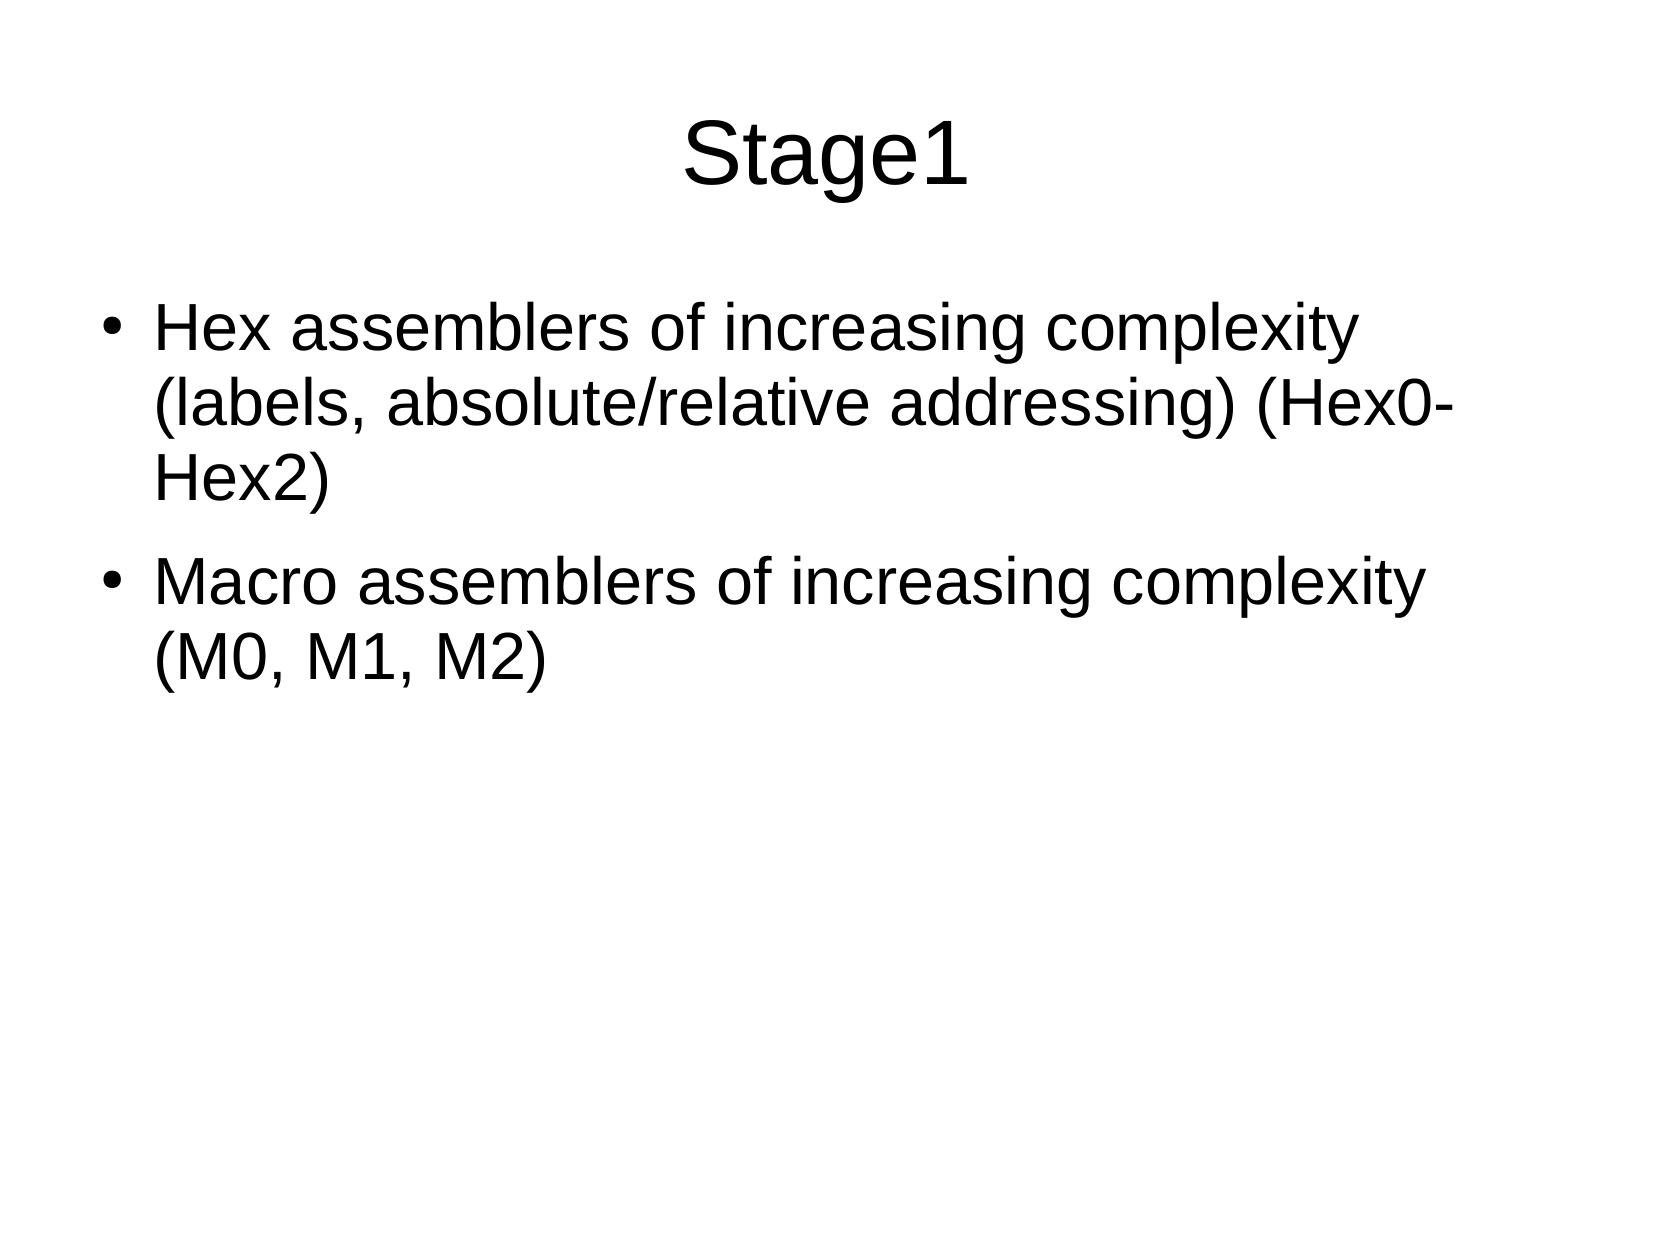

# Stage1
Hex assemblers of increasing complexity (labels, absolute/relative addressing) (Hex0-Hex2)
Macro assemblers of increasing complexity (M0, M1, M2)